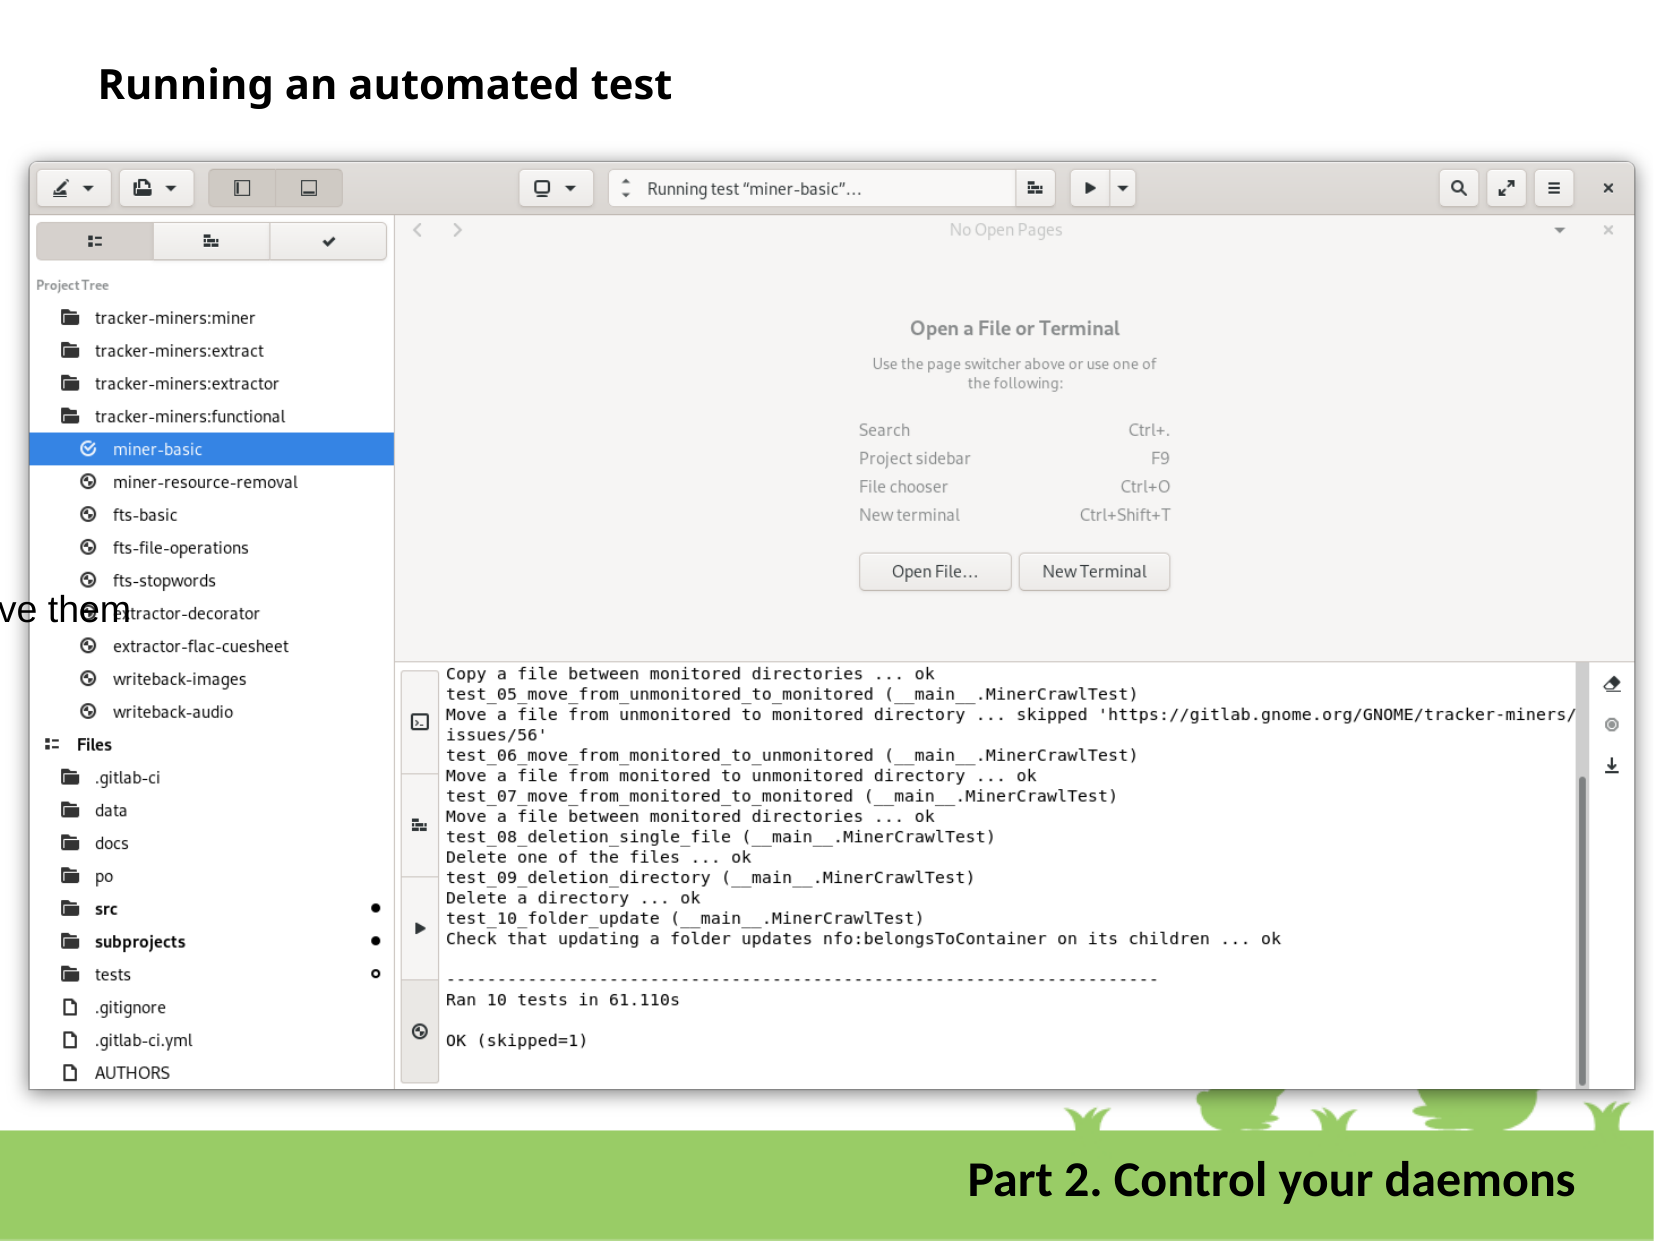

Running an automated test
functional tests
 really good way to get 90%
 of the way there…
..very challenging to implement
not sure how many daemons have them
 Part 2. Control your daemons